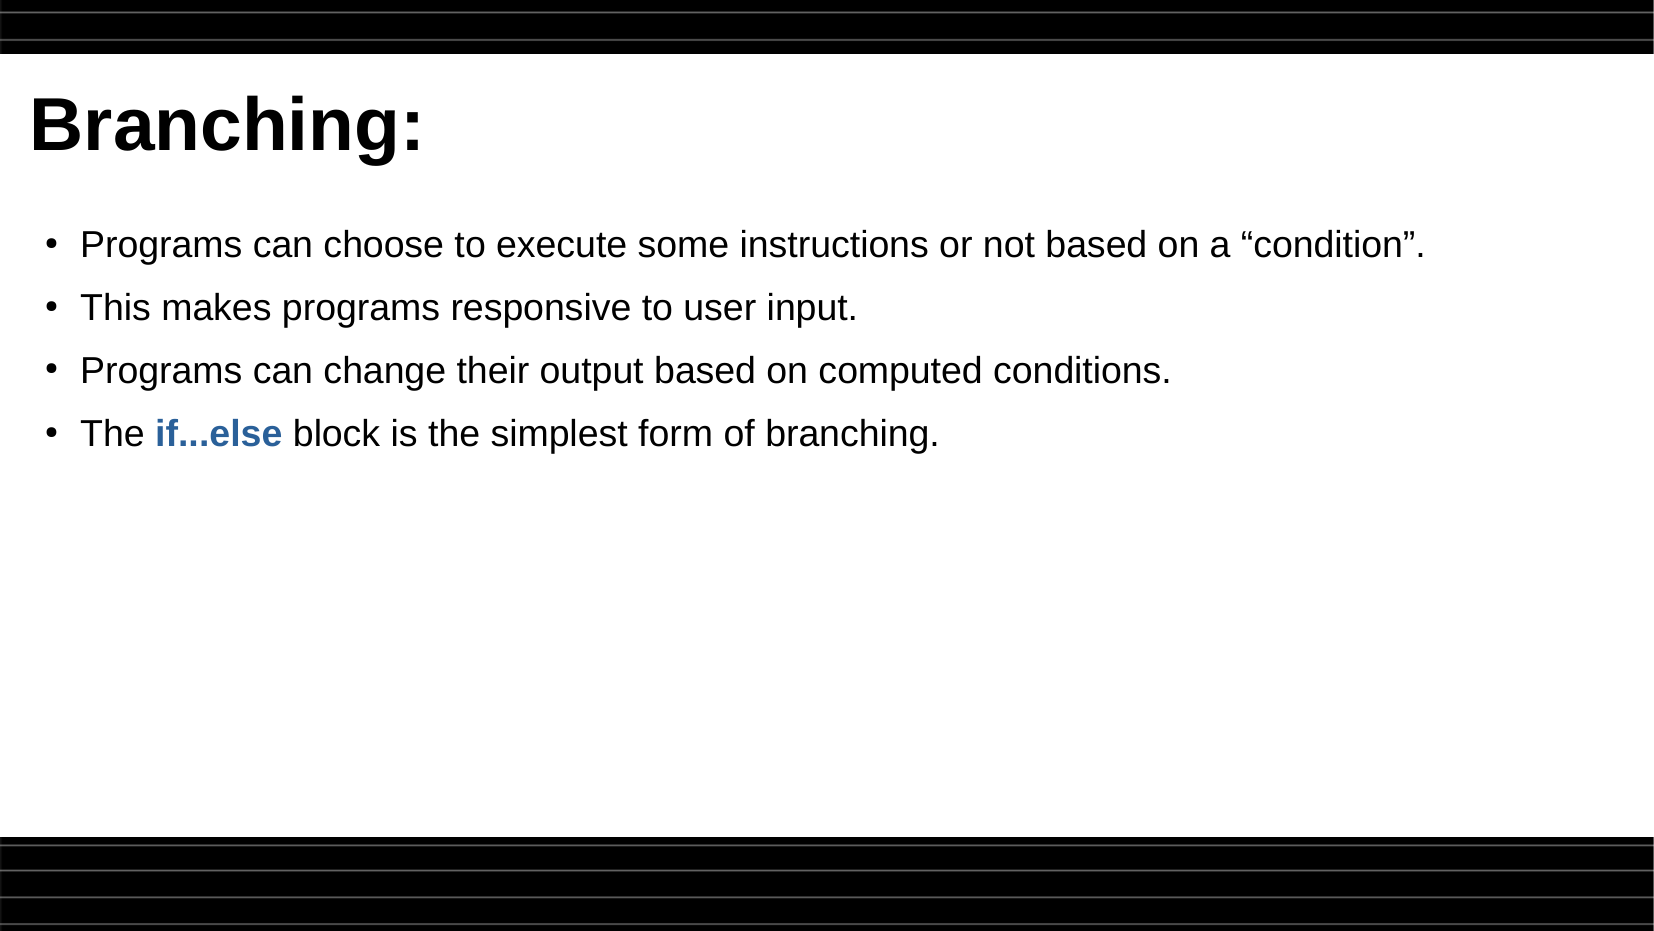

Branching:
Programs can choose to execute some instructions or not based on a “condition”.
This makes programs responsive to user input.
Programs can change their output based on computed conditions.
The if...else block is the simplest form of branching.